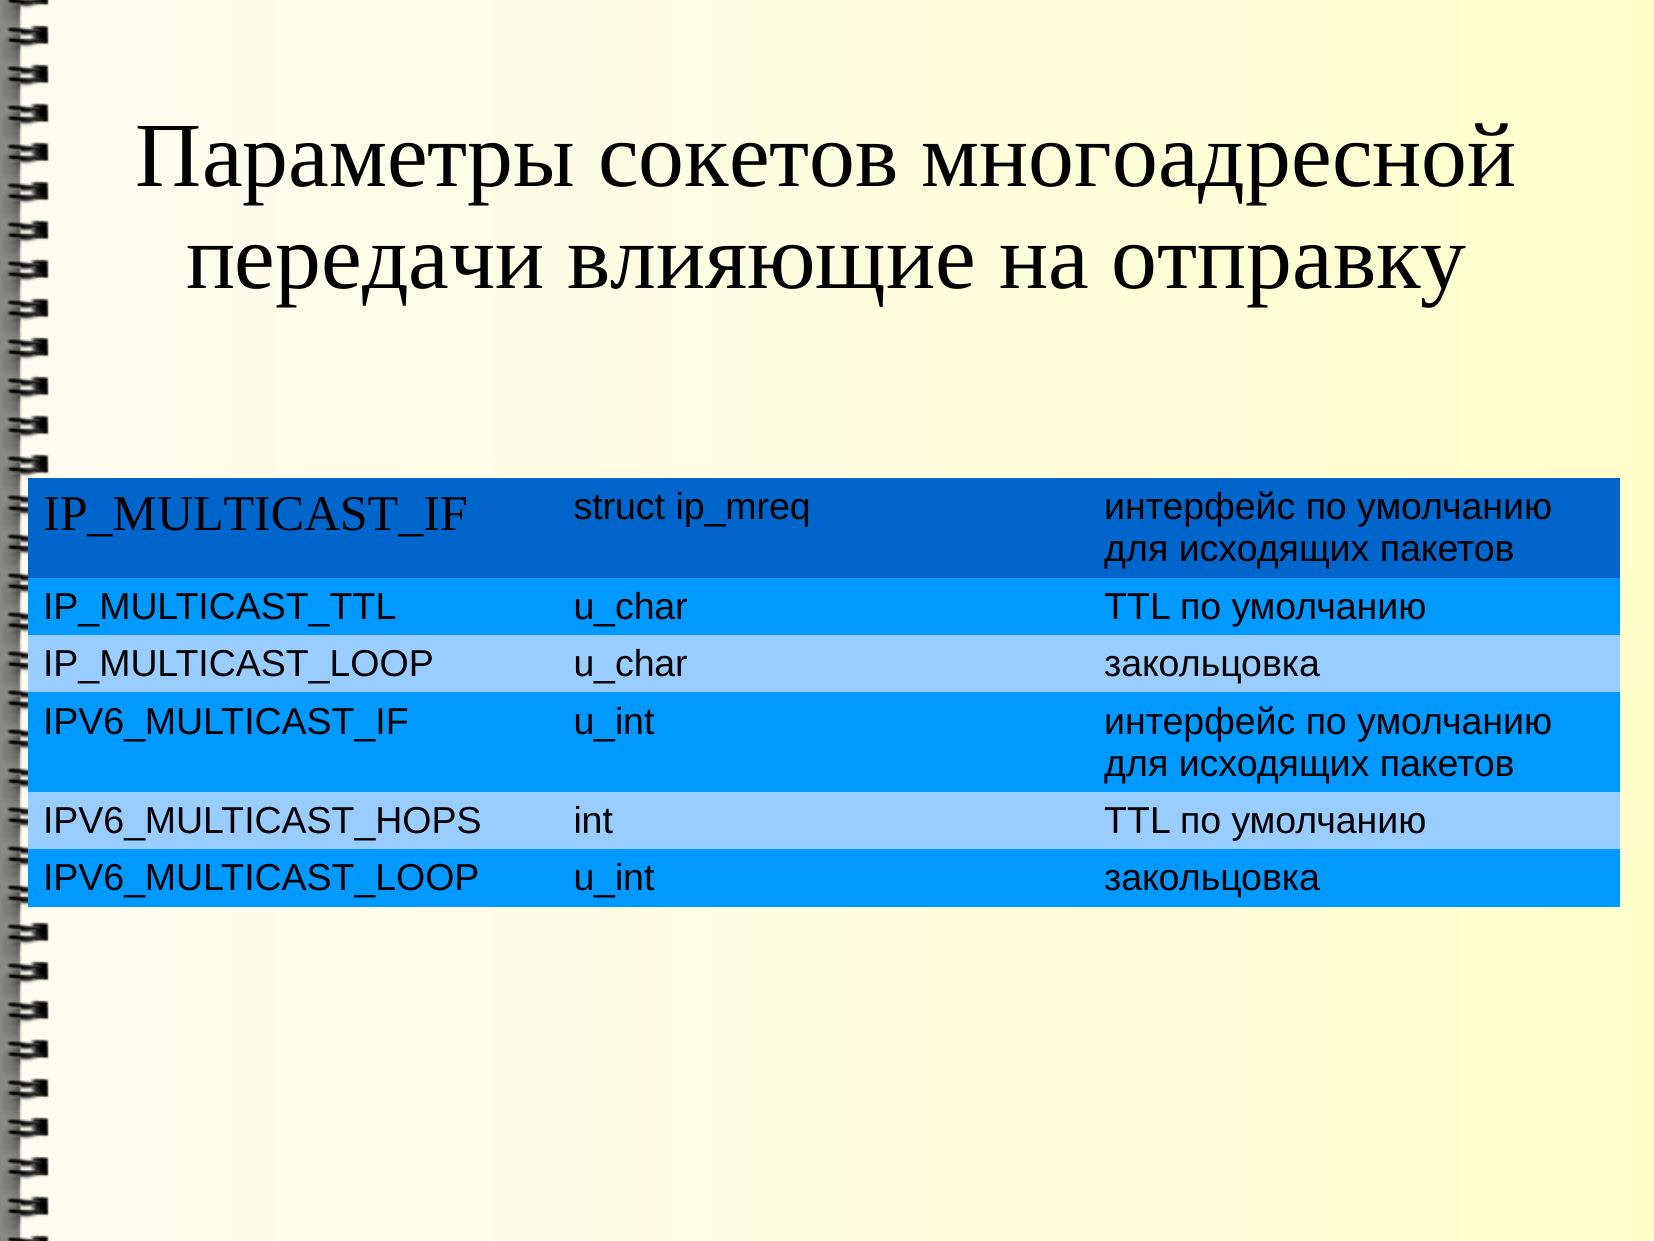

# Параметры сокетов многоадресной передачи влияющие на отправку
| IP\_MULTICAST\_IF | struct ip\_mreq | интерфейс по умолчанию для исходящих пакетов |
| --- | --- | --- |
| IP\_MULTICAST\_TTL | u\_char | TTL по умолчанию |
| IP\_MULTICAST\_LOOP | u\_char | закольцовка |
| IPV6\_MULTICAST\_IF | u\_int | интерфейс по умолчанию для исходящих пакетов |
| IPV6\_MULTICAST\_HOPS | int | TTL по умолчанию |
| IPV6\_MULTICAST\_LOOP | u\_int | закольцовка |